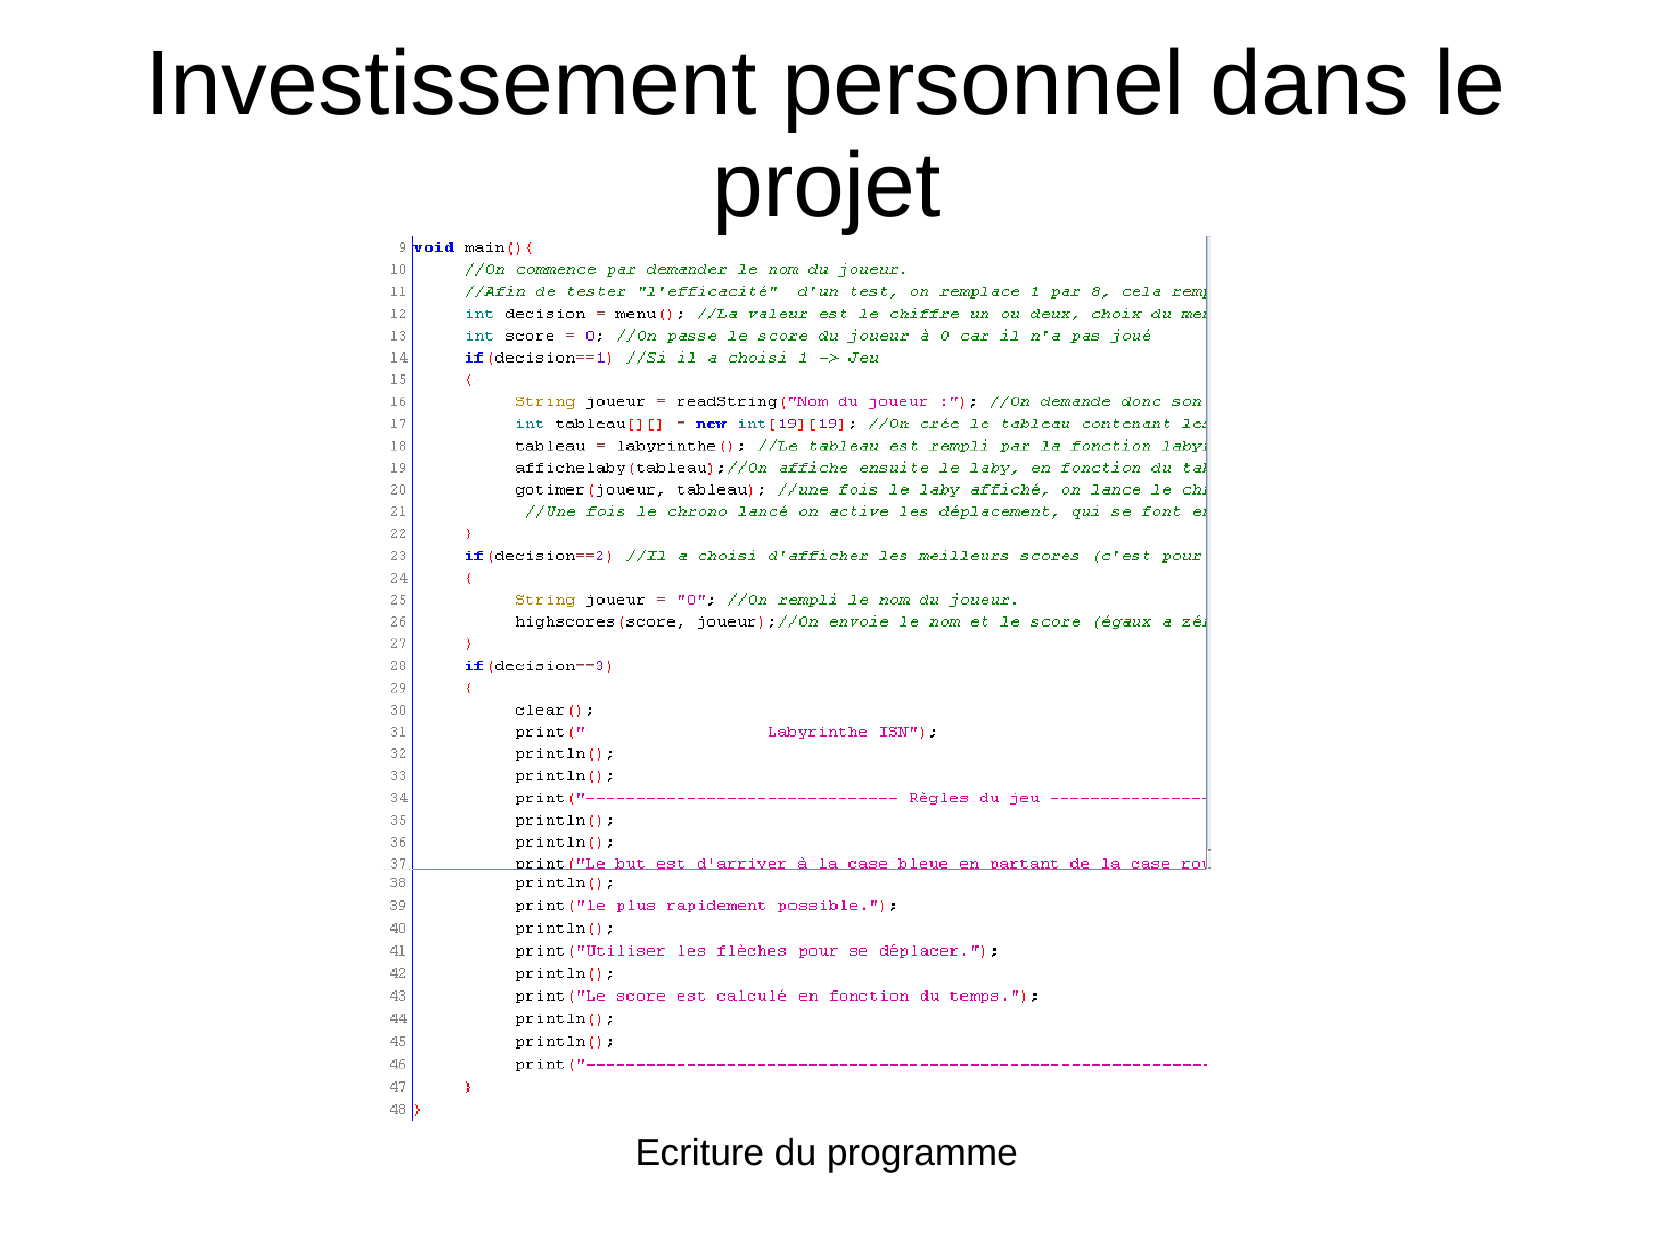

# Investissement personnel dans le projet
Ecriture du programme